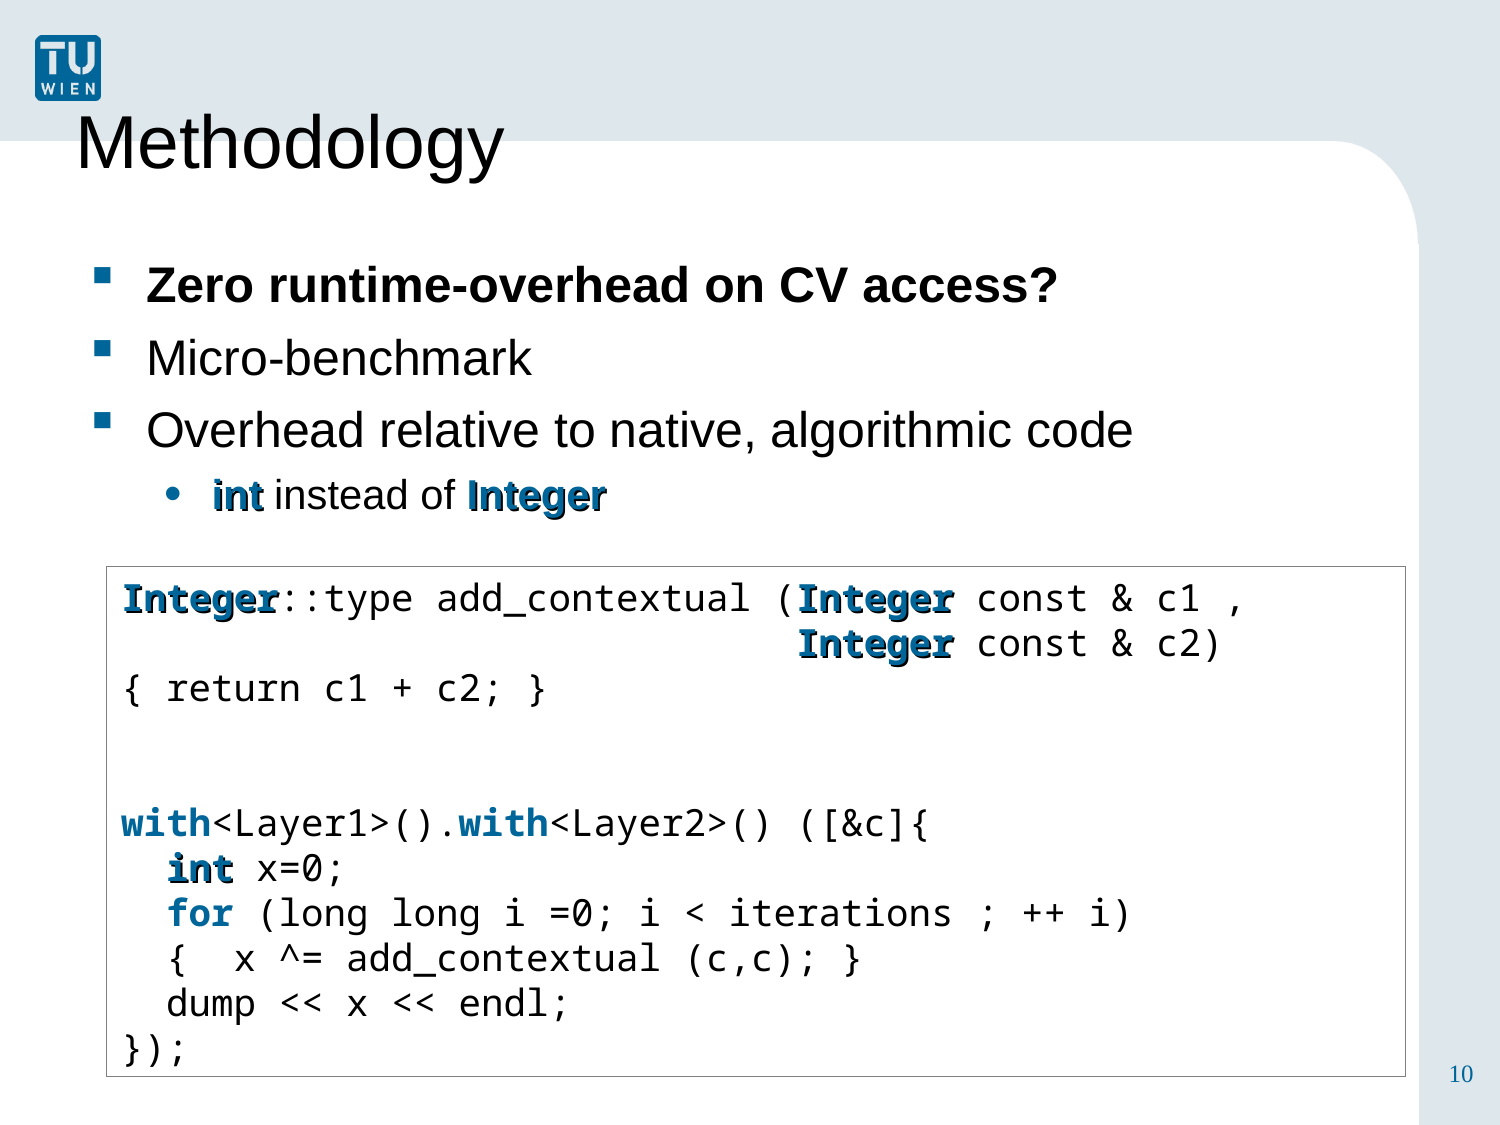

# Methodology
Zero runtime-overhead on CV access?
Micro-benchmark
Overhead relative to native, algorithmic code
int instead of Integer
Integer::type add_contextual (Integer const & c1 ,
 Integer const & c2)
{ return c1 + c2; }
with<Layer1>().with<Layer2>() ([&c]{
 int x=0;
 for (long long i =0; i < iterations ; ++ i)
 { x ^= add_contextual (c,c); }
 dump << x << endl;
});
10